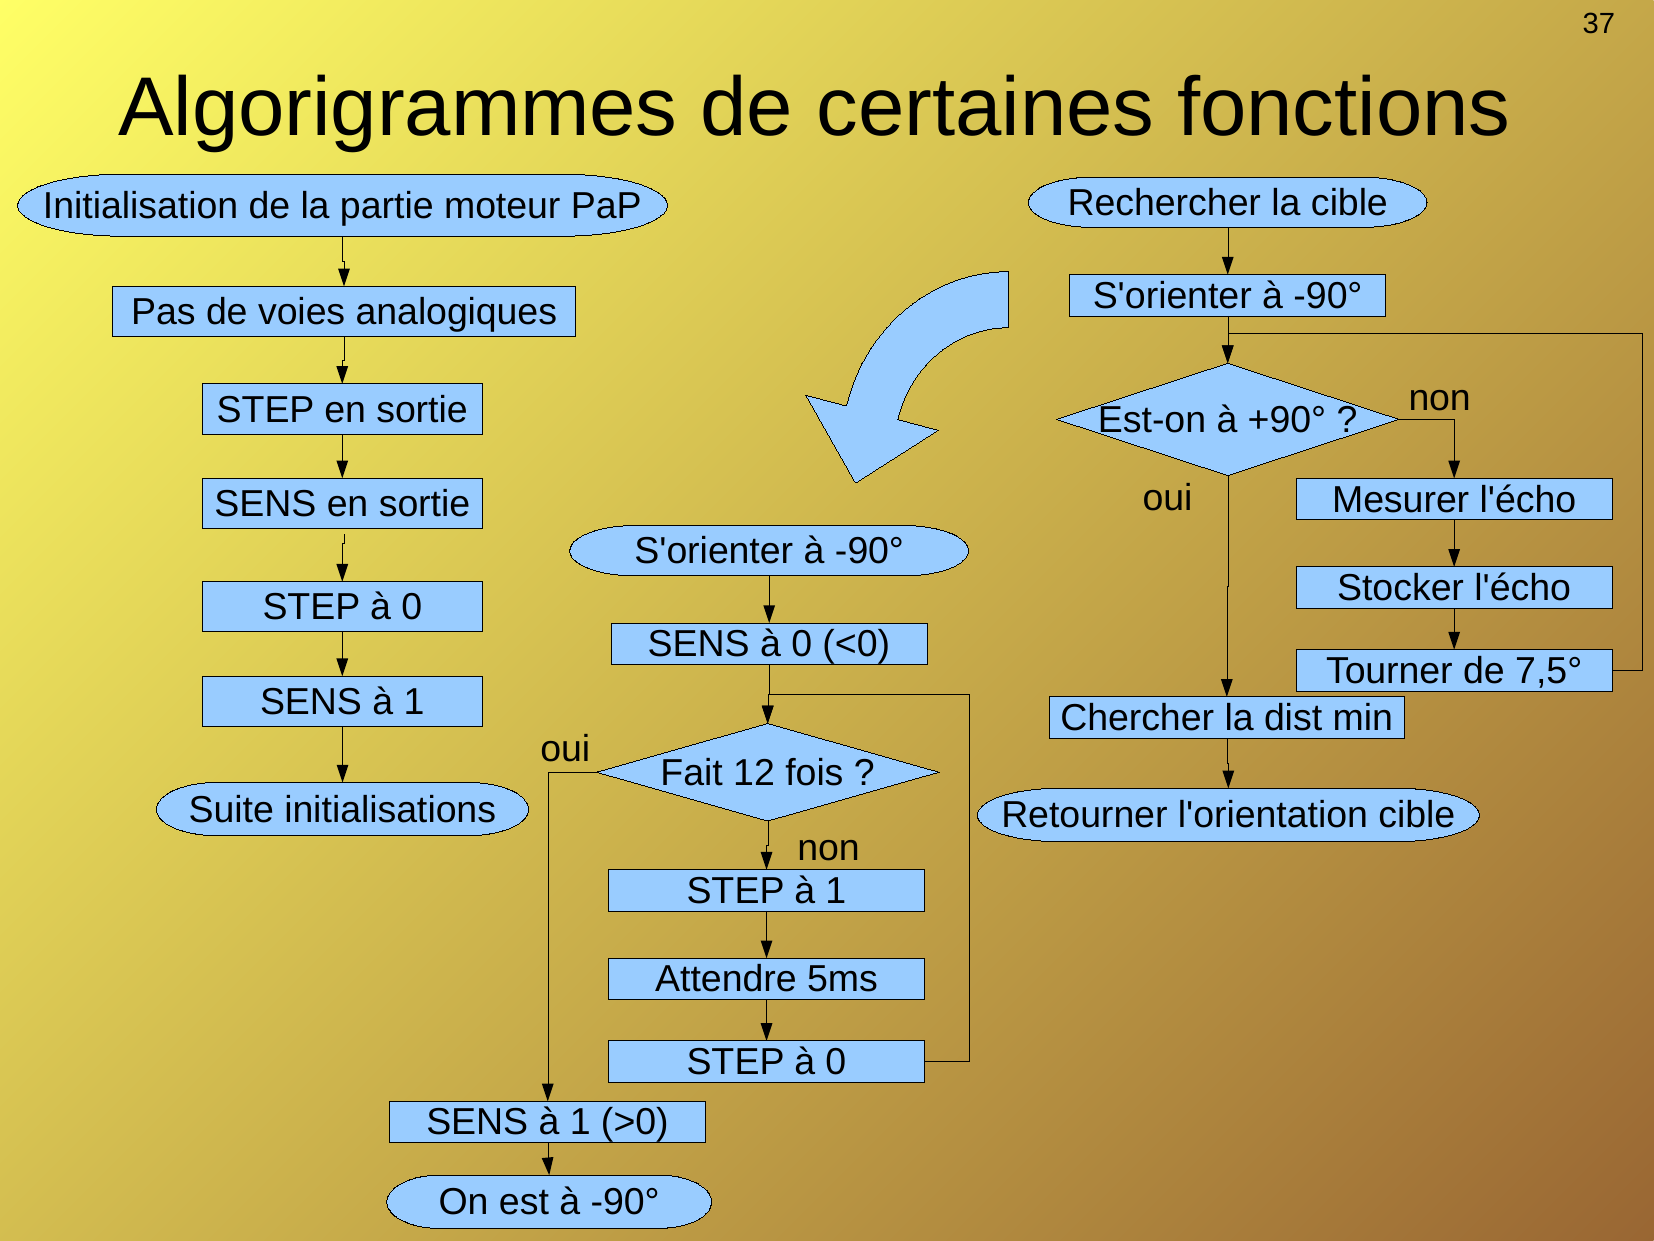

# Algorigrammes de certaines fonctions
Initialisation de la partie moteur PaP
Pas de voies analogiques
STEP en sortie
SENS en sortie
STEP à 0
SENS à 1
Suite initialisations
Rechercher la cible
S'orienter à -90°
Est-on à +90° ?
non
oui
Mesurer l'écho
Stocker l'écho
Tourner de 7,5°
Chercher la dist min
Retourner l'orientation cible
S'orienter à -90°
SENS à 0 (<0)
oui
Fait 12 fois ?
non
STEP à 1
Attendre 5ms
STEP à 0
SENS à 1 (>0)
On est à -90°